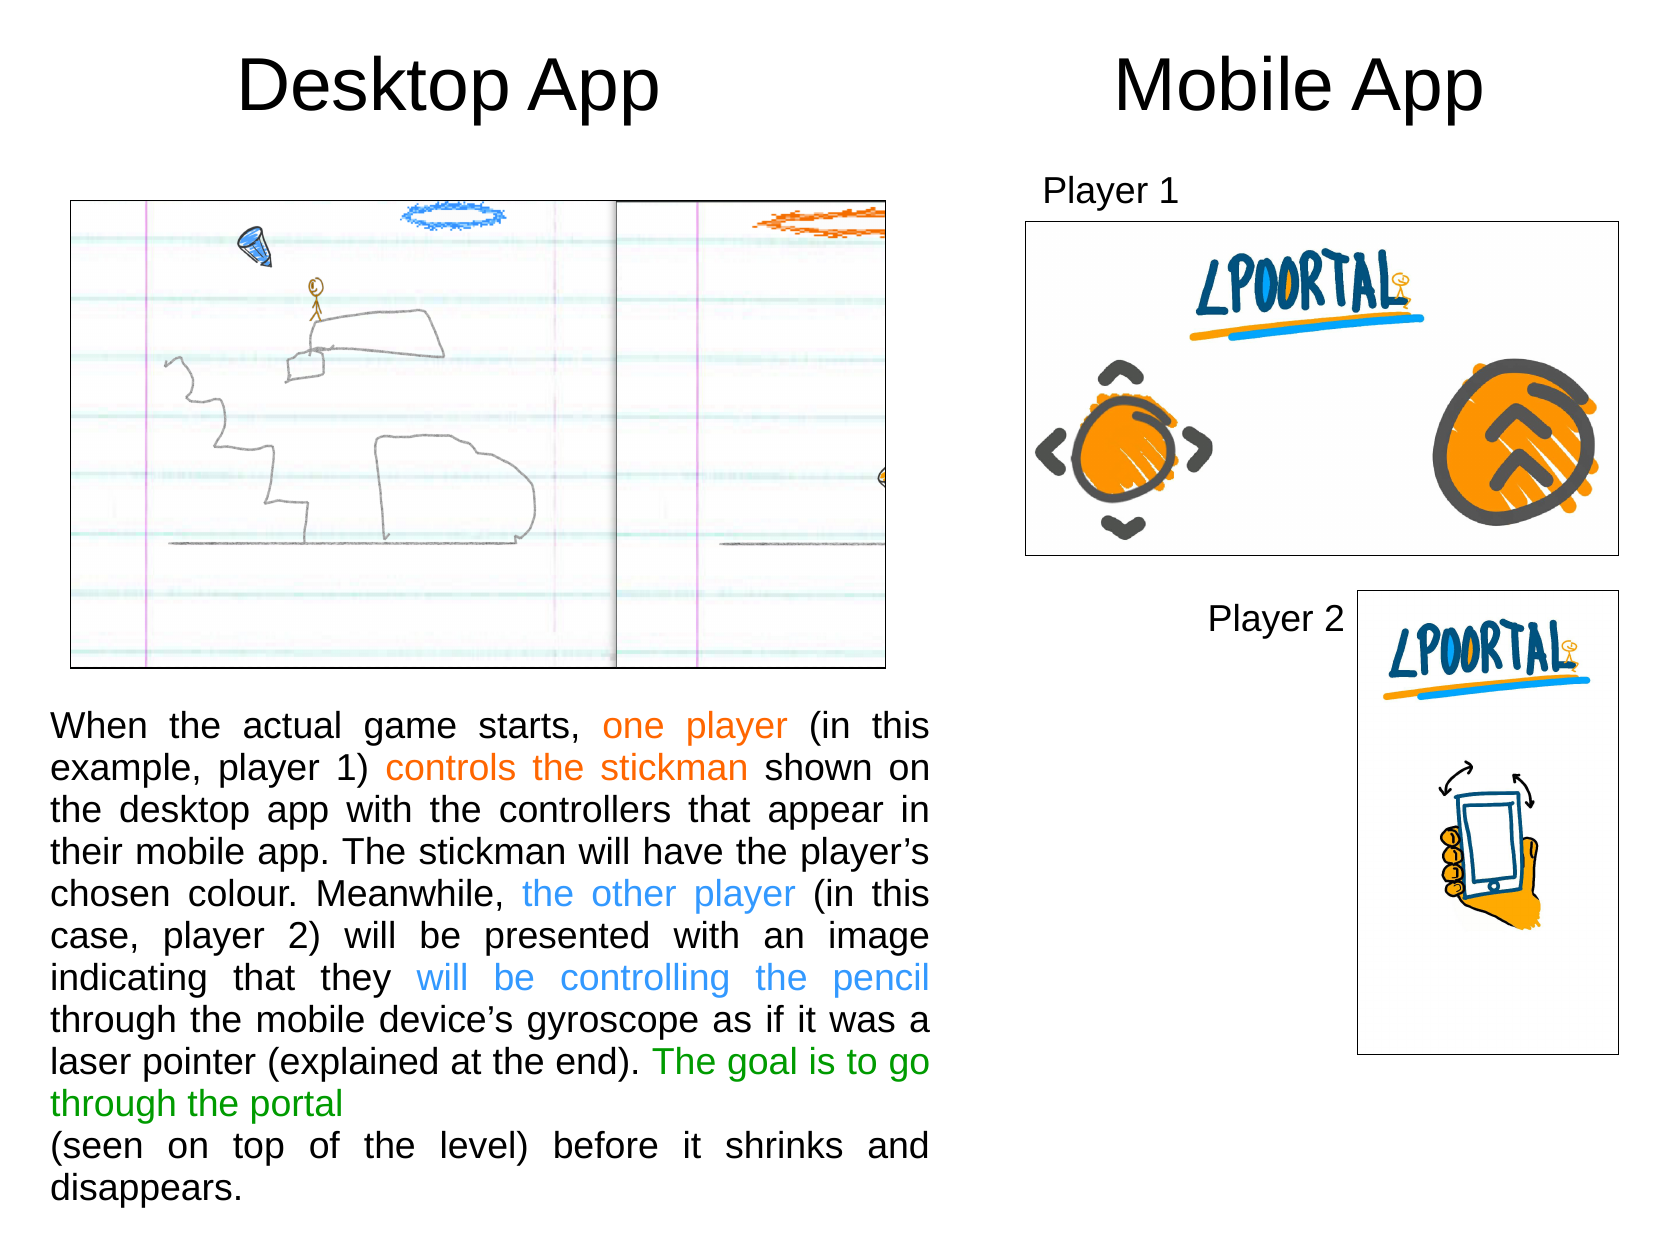

Desktop App
Mobile App
Player 1
Player 2
When the actual game starts, one player (in this example, player 1) controls the stickman shown on the desktop app with the controllers that appear in their mobile app. The stickman will have the player’s chosen colour. Meanwhile, the other player (in this case, player 2) will be presented with an image indicating that they will be controlling the pencil through the mobile device’s gyroscope as if it was a laser pointer (explained at the end). The goal is to go through the portal
(seen on top of the level) before it shrinks and disappears.